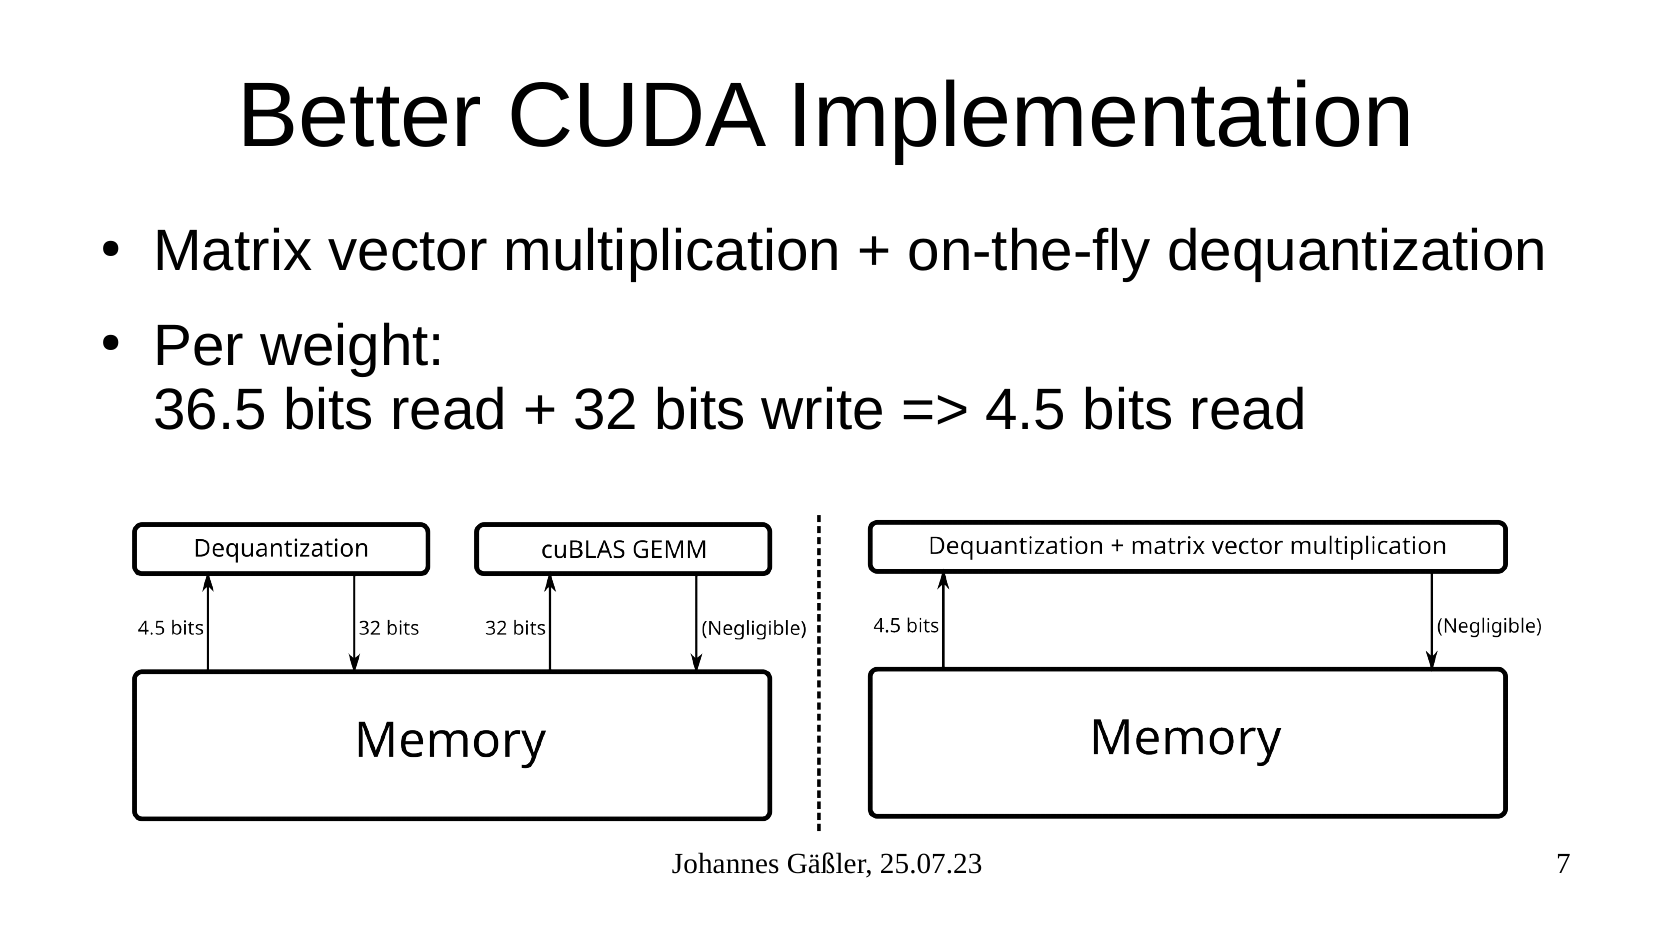

# Better CUDA Implementation
Matrix vector multiplication + on-the-fly dequantization
Per weight:
36.5 bits read + 32 bits write => 4.5 bits read
Johannes Gäßler, 25.07.23
7